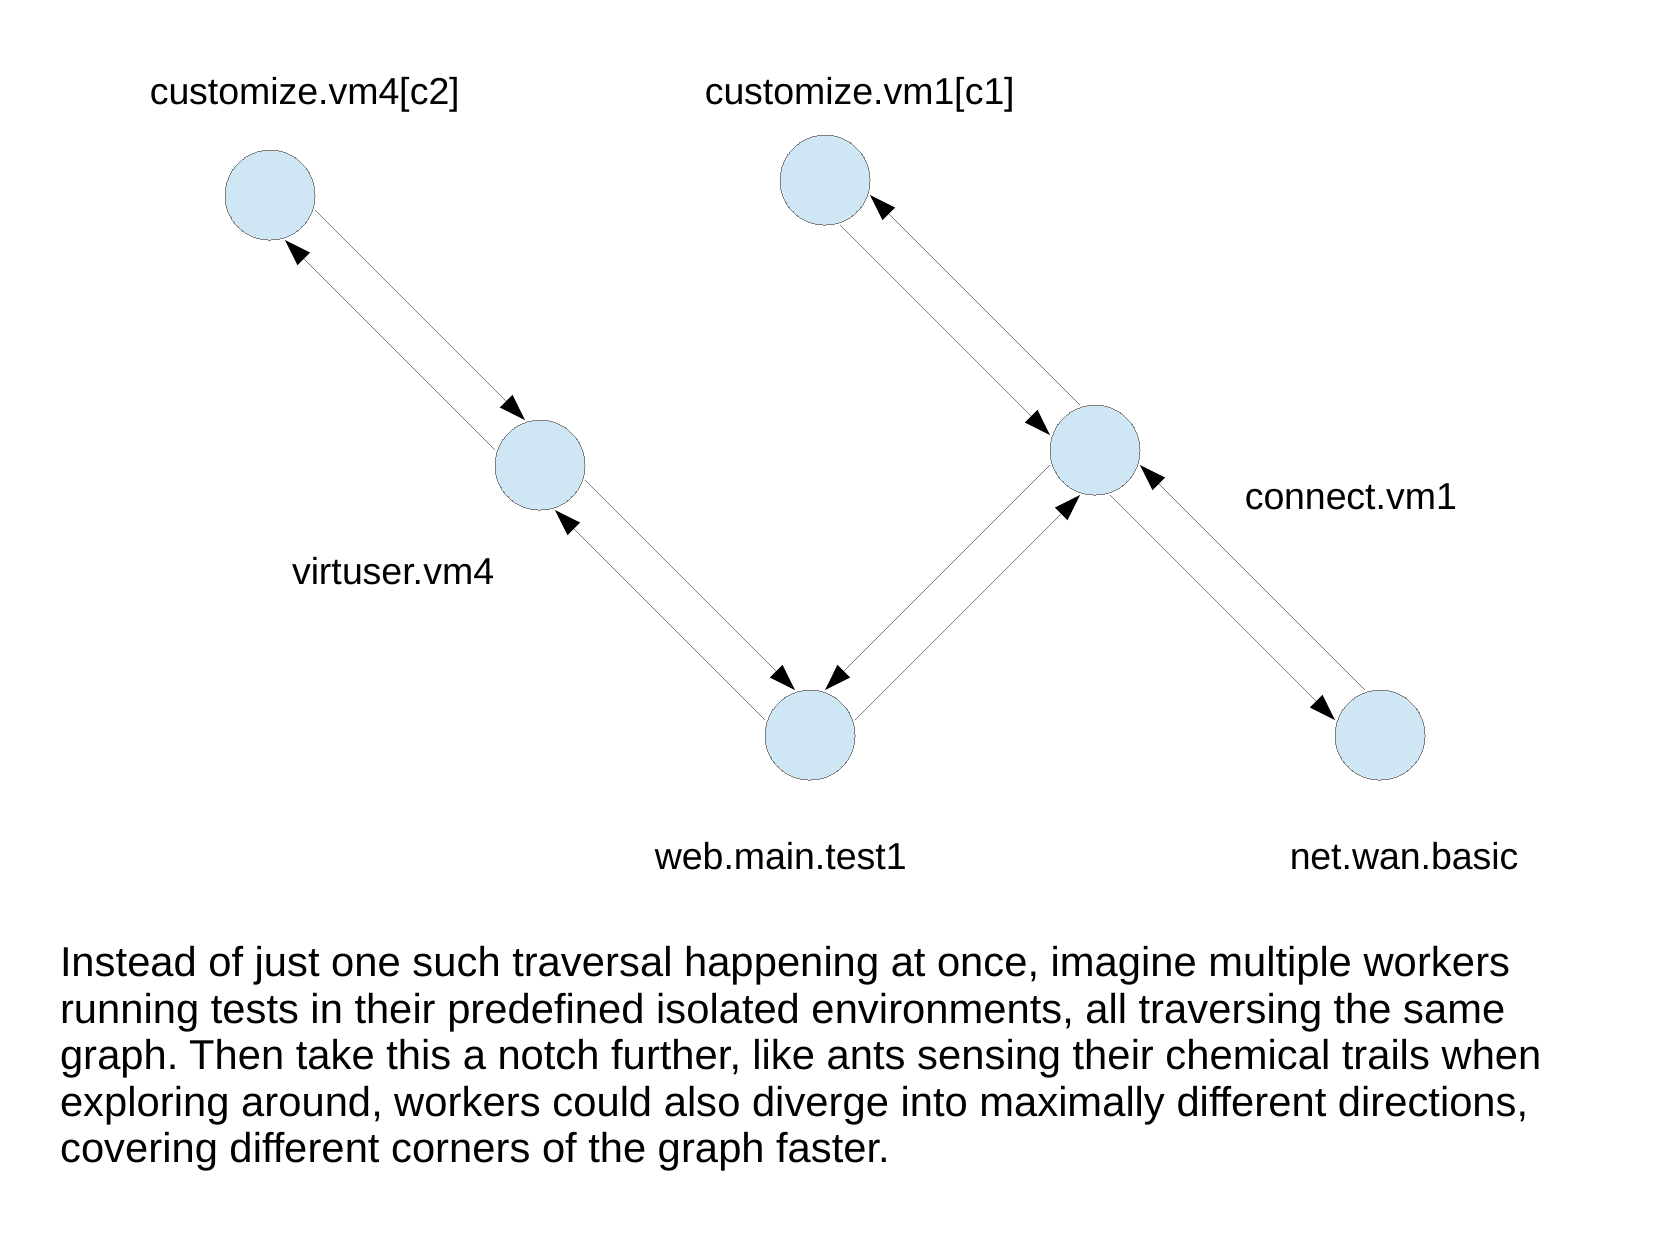

customize.vm4[c2]
customize.vm1[c1]
connect.vm1
virtuser.vm4
web.main.test1
net.wan.basic
# Instead of just one such traversal happening at once, imagine multiple workers running tests in their predefined isolated environments, all traversing the same graph. Then take this a notch further, like ants sensing their chemical trails when exploring around, workers could also diverge into maximally different directions, covering different corners of the graph faster.